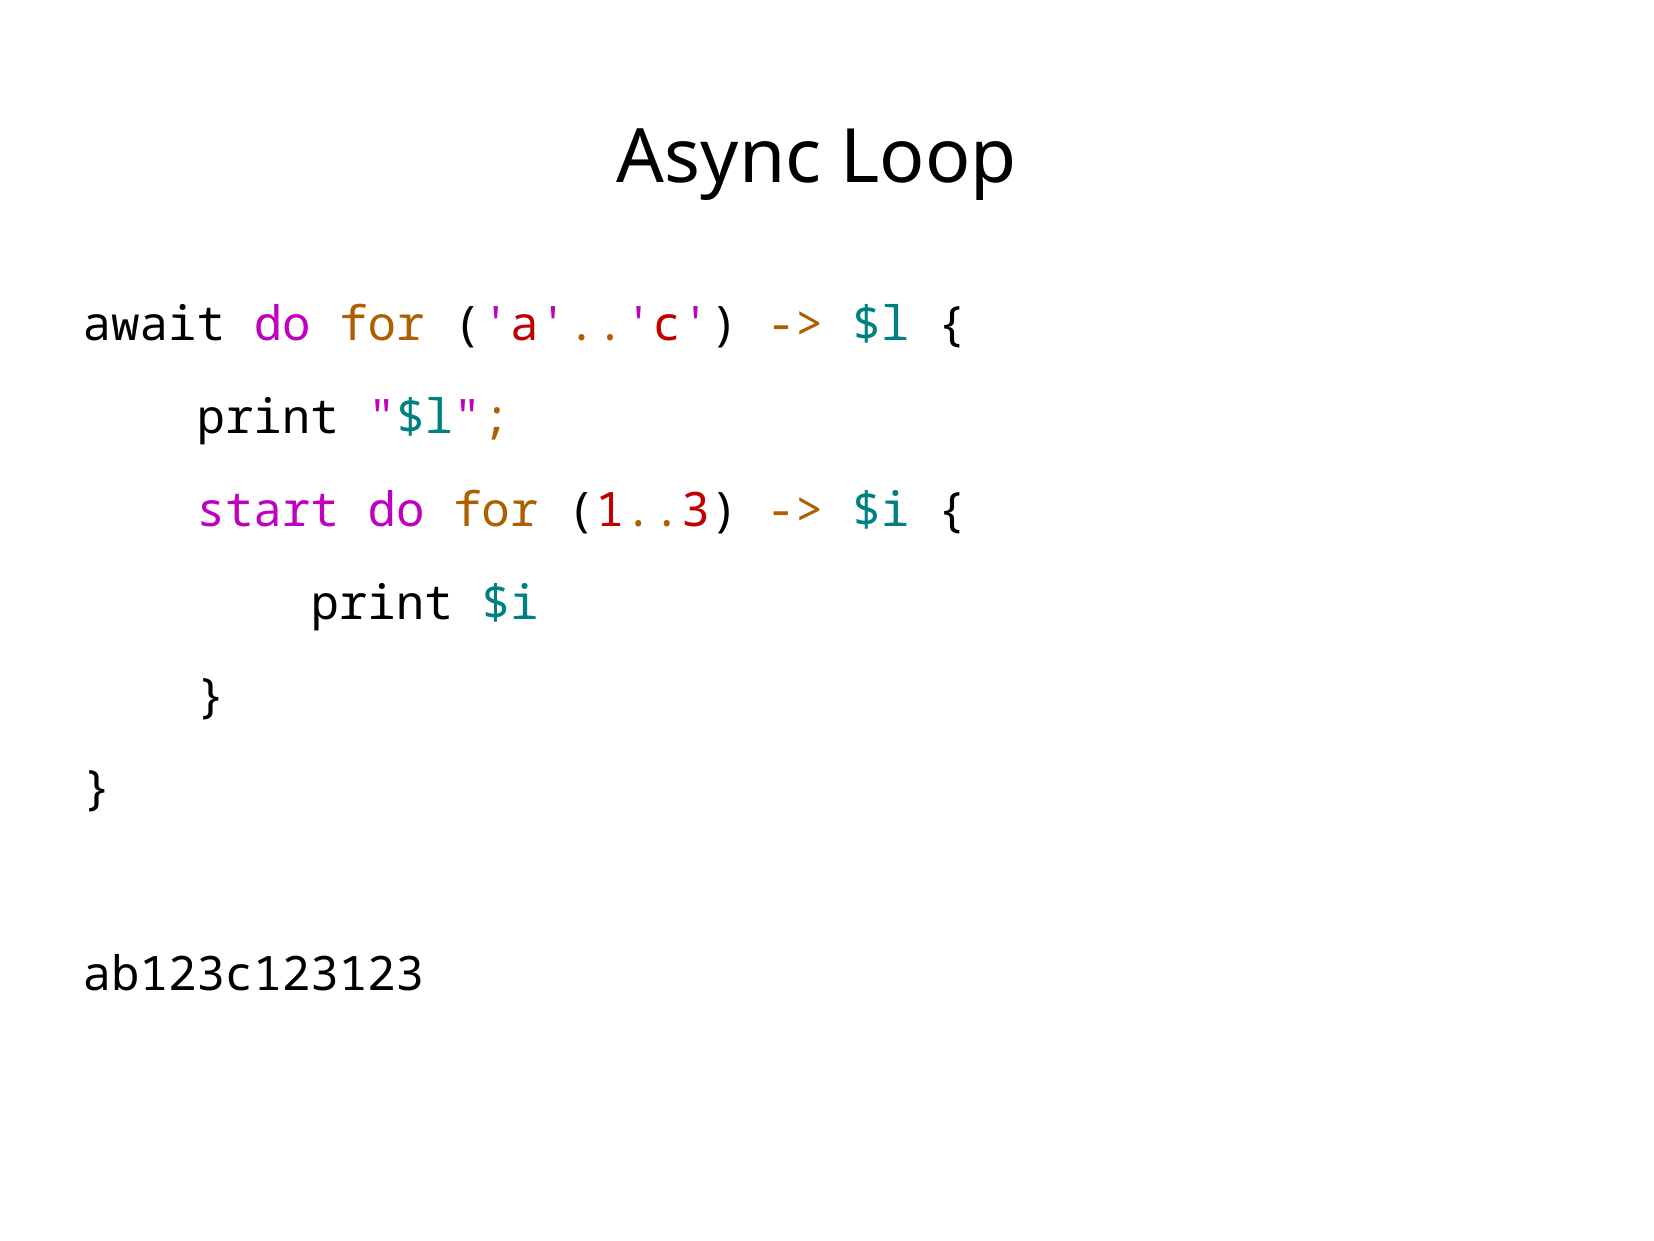

# Async Loop
await do for ('a'..'c') -> $l {
 print "$l";
 start do for (1..3) -> $i {
 print $i
 }
}
ab123c123123